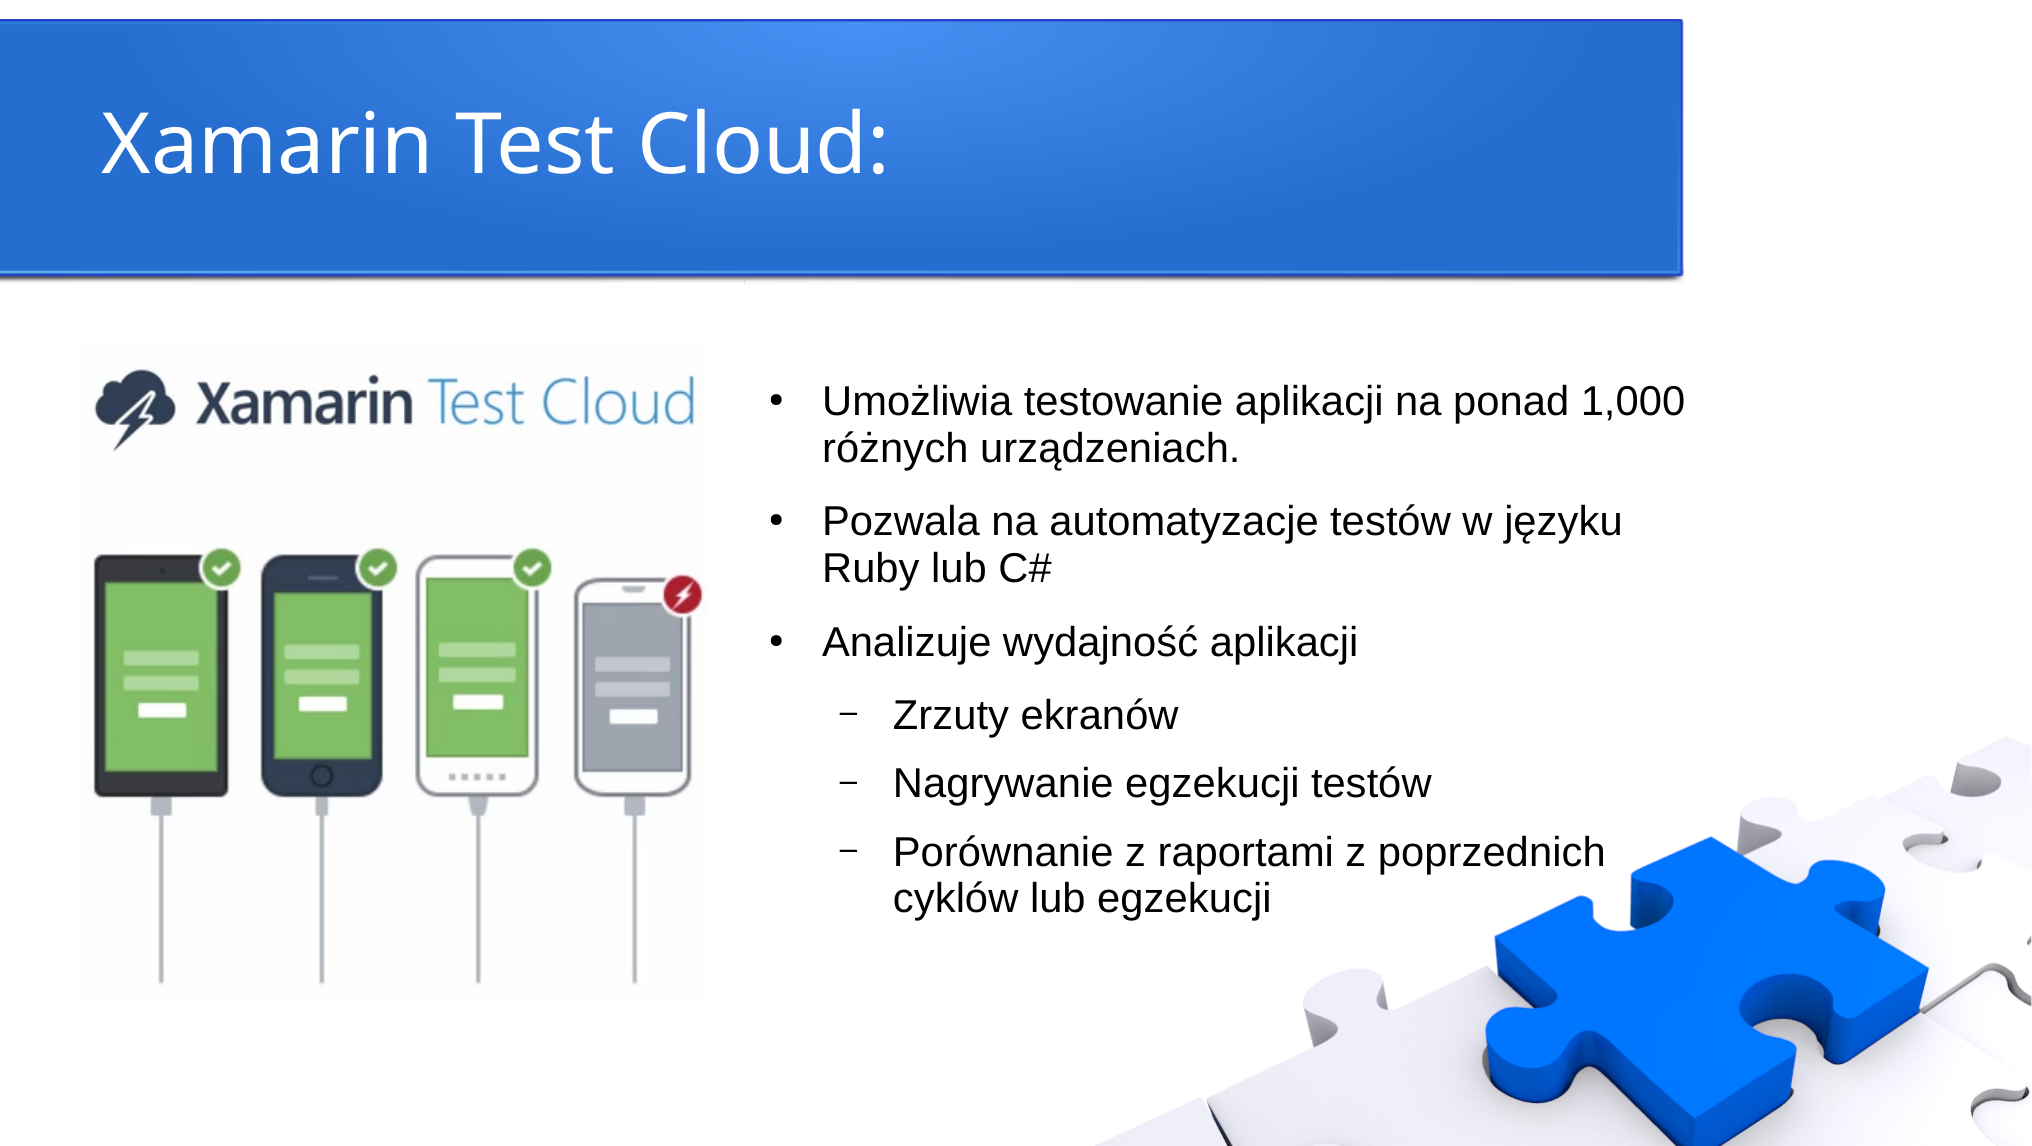

# Xamarin Test Cloud:
Umożliwia testowanie aplikacji na ponad 1,000 różnych urządzeniach.
Pozwala na automatyzacje testów w języku Ruby lub C#
Analizuje wydajność aplikacji
Zrzuty ekranów
Nagrywanie egzekucji testów
Porównanie z raportami z poprzednich cyklów lub egzekucji